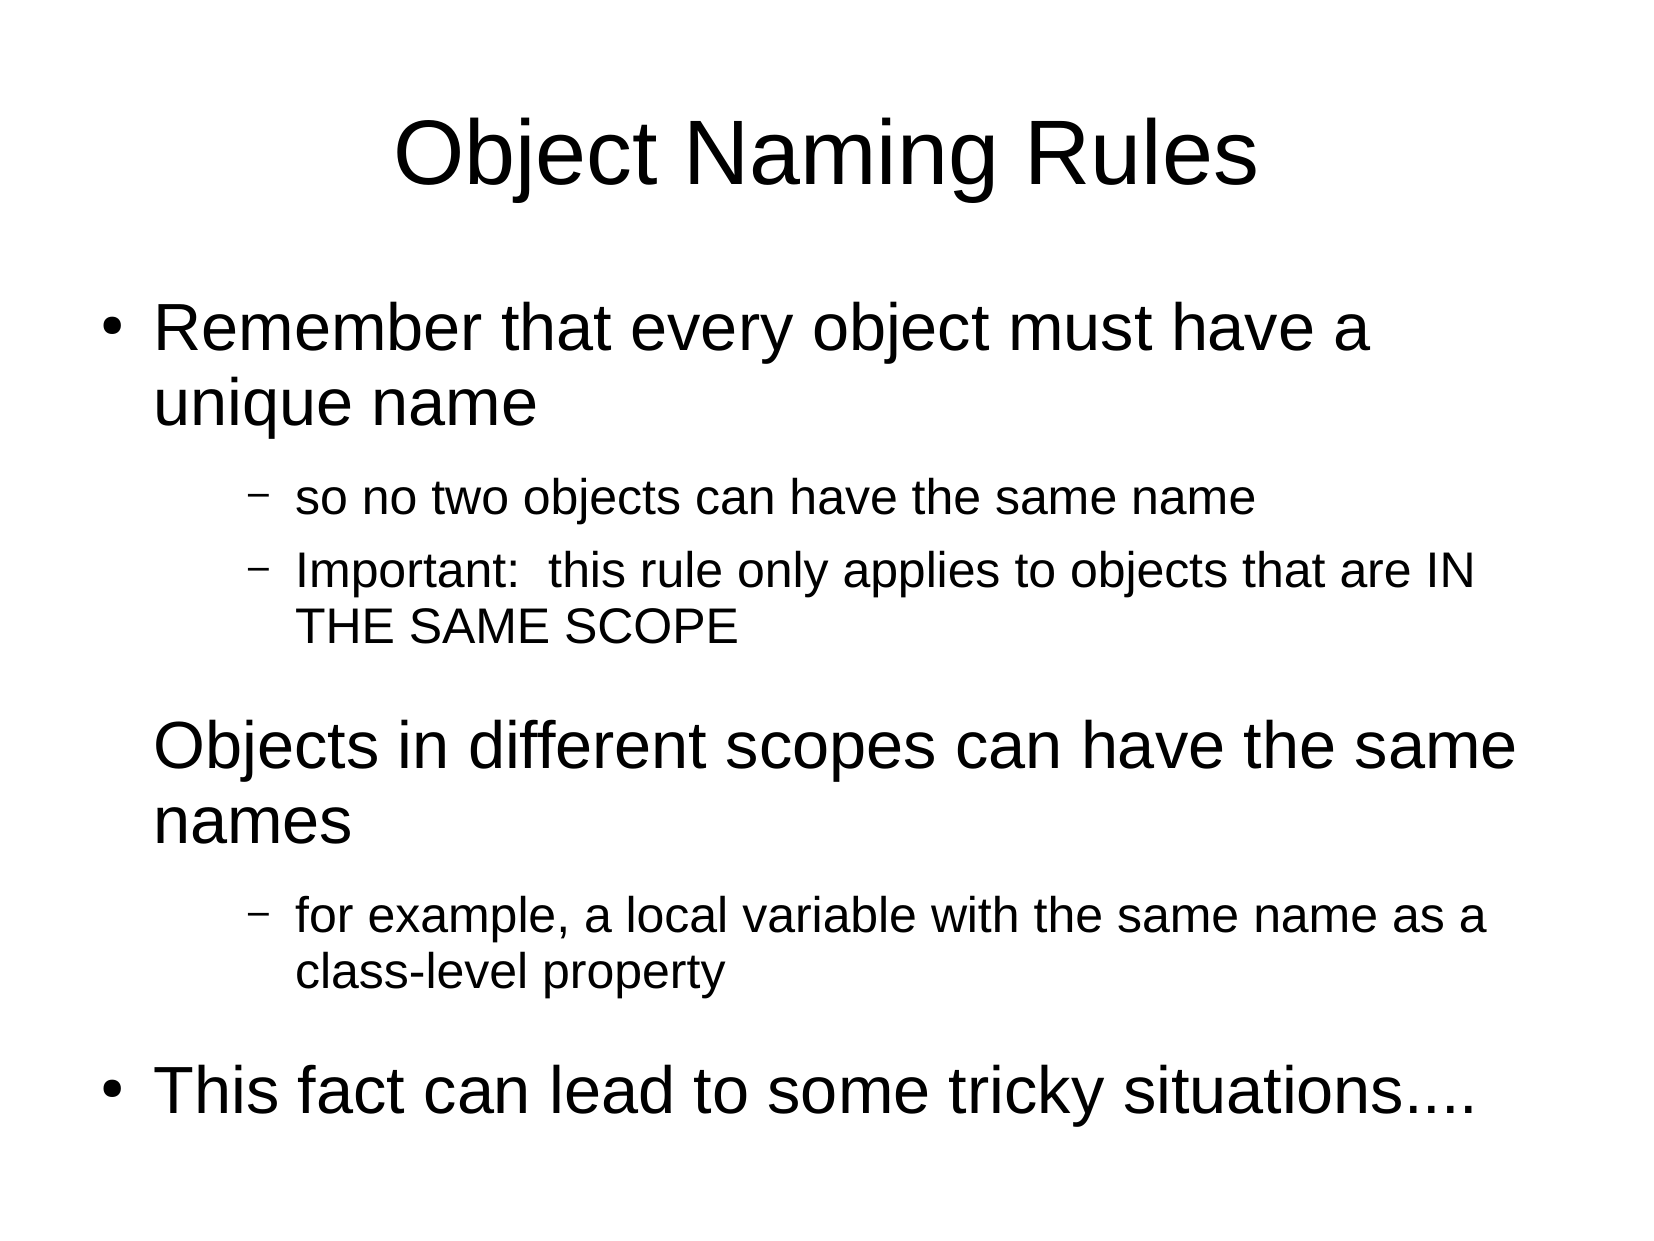

# Object Naming Rules
Remember that every object must have a unique name
so no two objects can have the same name
Important: this rule only applies to objects that are IN THE SAME SCOPE
Objects in different scopes can have the same names
for example, a local variable with the same name as a class-level property
This fact can lead to some tricky situations....